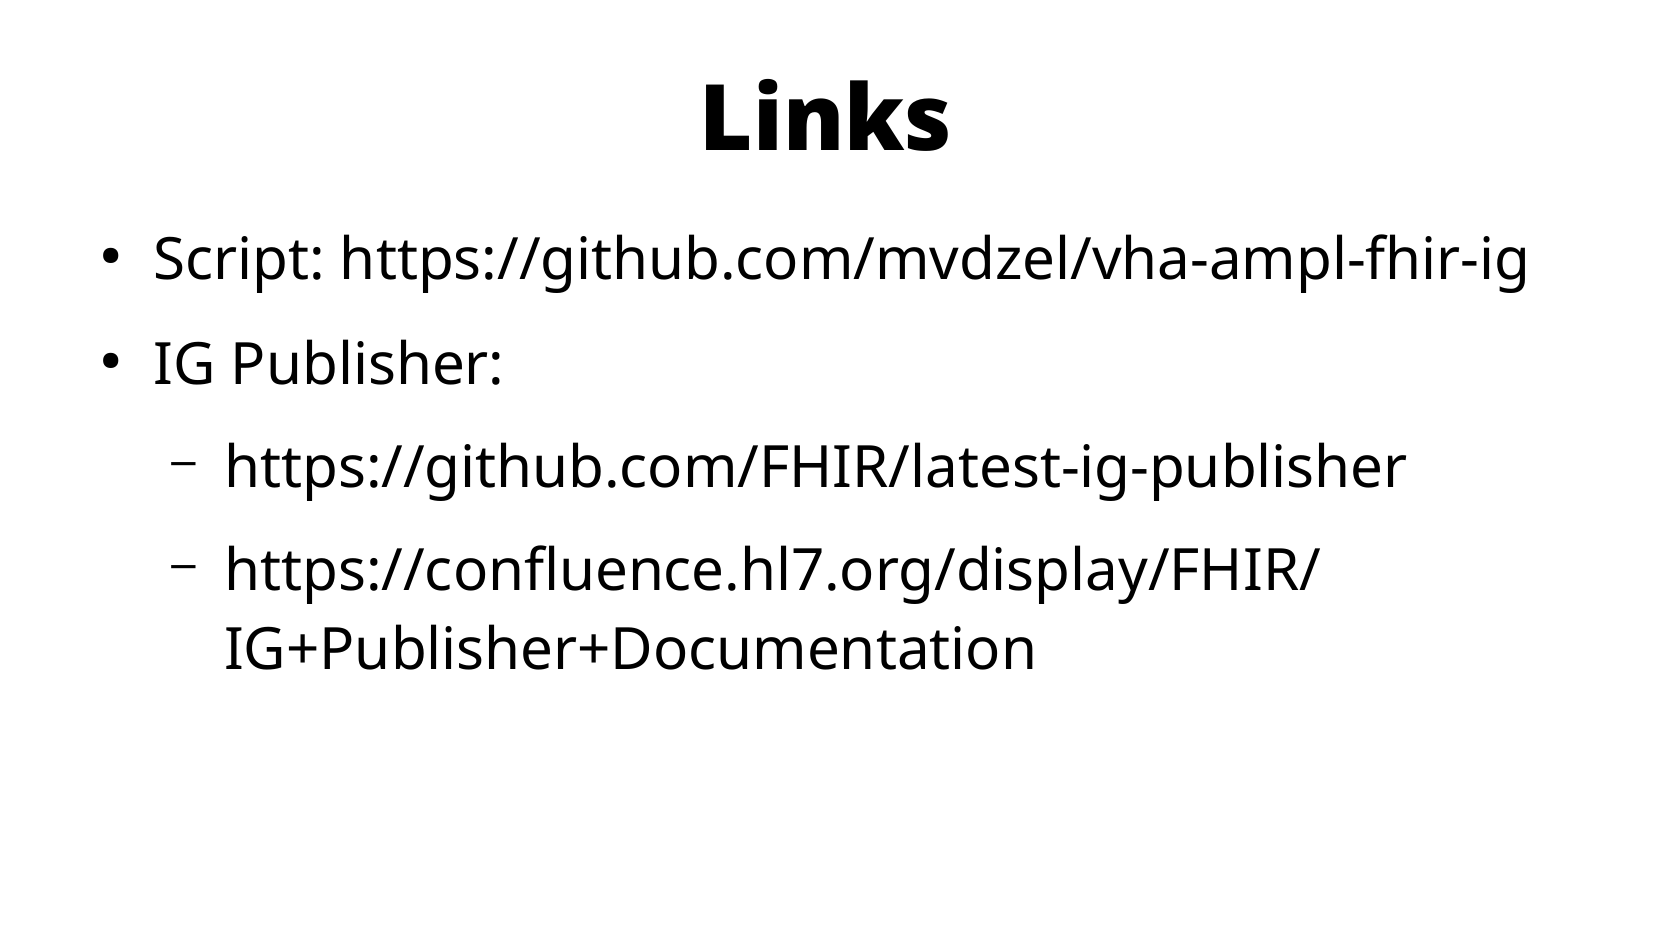

# Links
Script: https://github.com/mvdzel/vha-ampl-fhir-ig
IG Publisher:
https://github.com/FHIR/latest-ig-publisher
https://confluence.hl7.org/display/FHIR/IG+Publisher+Documentation